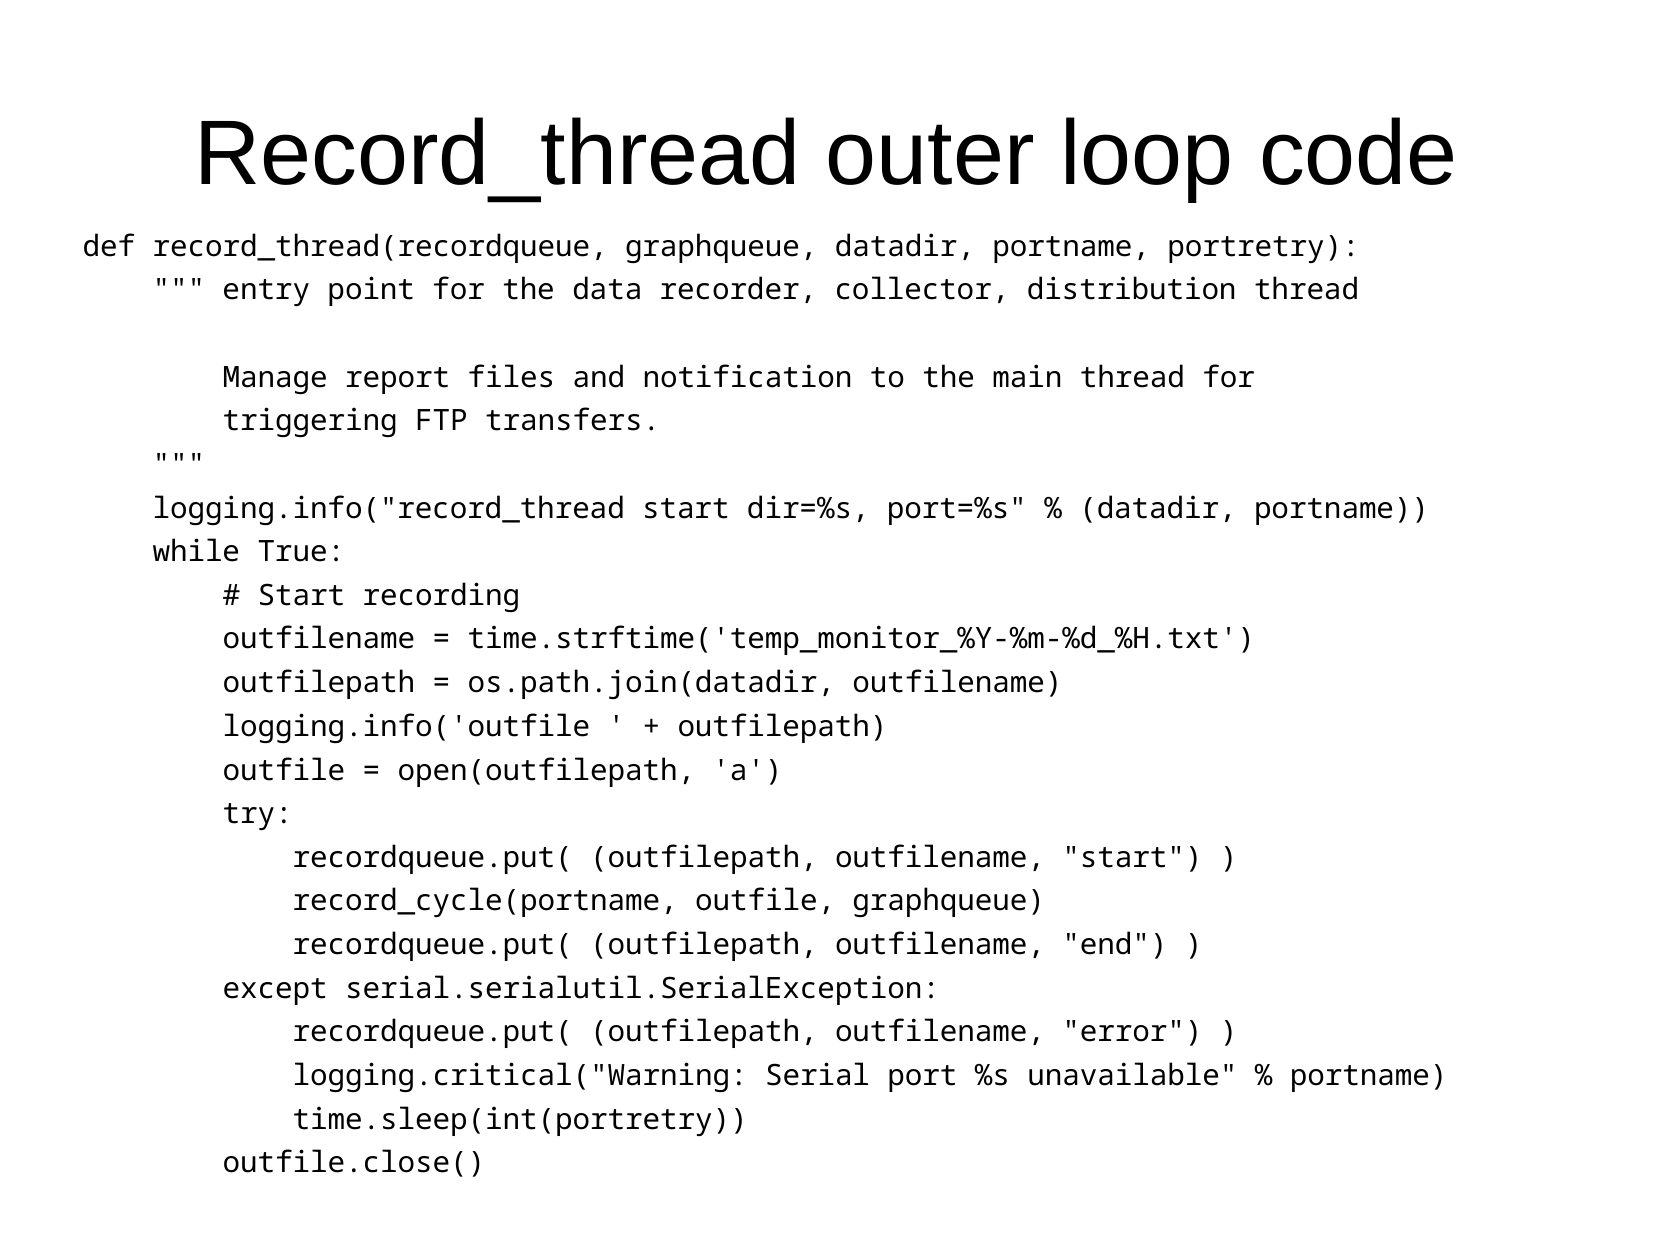

# Record_thread outer loop code
def record_thread(recordqueue, graphqueue, datadir, portname, portretry):
 """ entry point for the data recorder, collector, distribution thread
 Manage report files and notification to the main thread for
 triggering FTP transfers.
 """
 logging.info("record_thread start dir=%s, port=%s" % (datadir, portname))
 while True:
 # Start recording
 outfilename = time.strftime('temp_monitor_%Y-%m-%d_%H.txt')
 outfilepath = os.path.join(datadir, outfilename)
 logging.info('outfile ' + outfilepath)
 outfile = open(outfilepath, 'a')
 try:
 recordqueue.put( (outfilepath, outfilename, "start") )
 record_cycle(portname, outfile, graphqueue)
 recordqueue.put( (outfilepath, outfilename, "end") )
 except serial.serialutil.SerialException:
 recordqueue.put( (outfilepath, outfilename, "error") )
 logging.critical("Warning: Serial port %s unavailable" % portname)
 time.sleep(int(portretry))
 outfile.close()